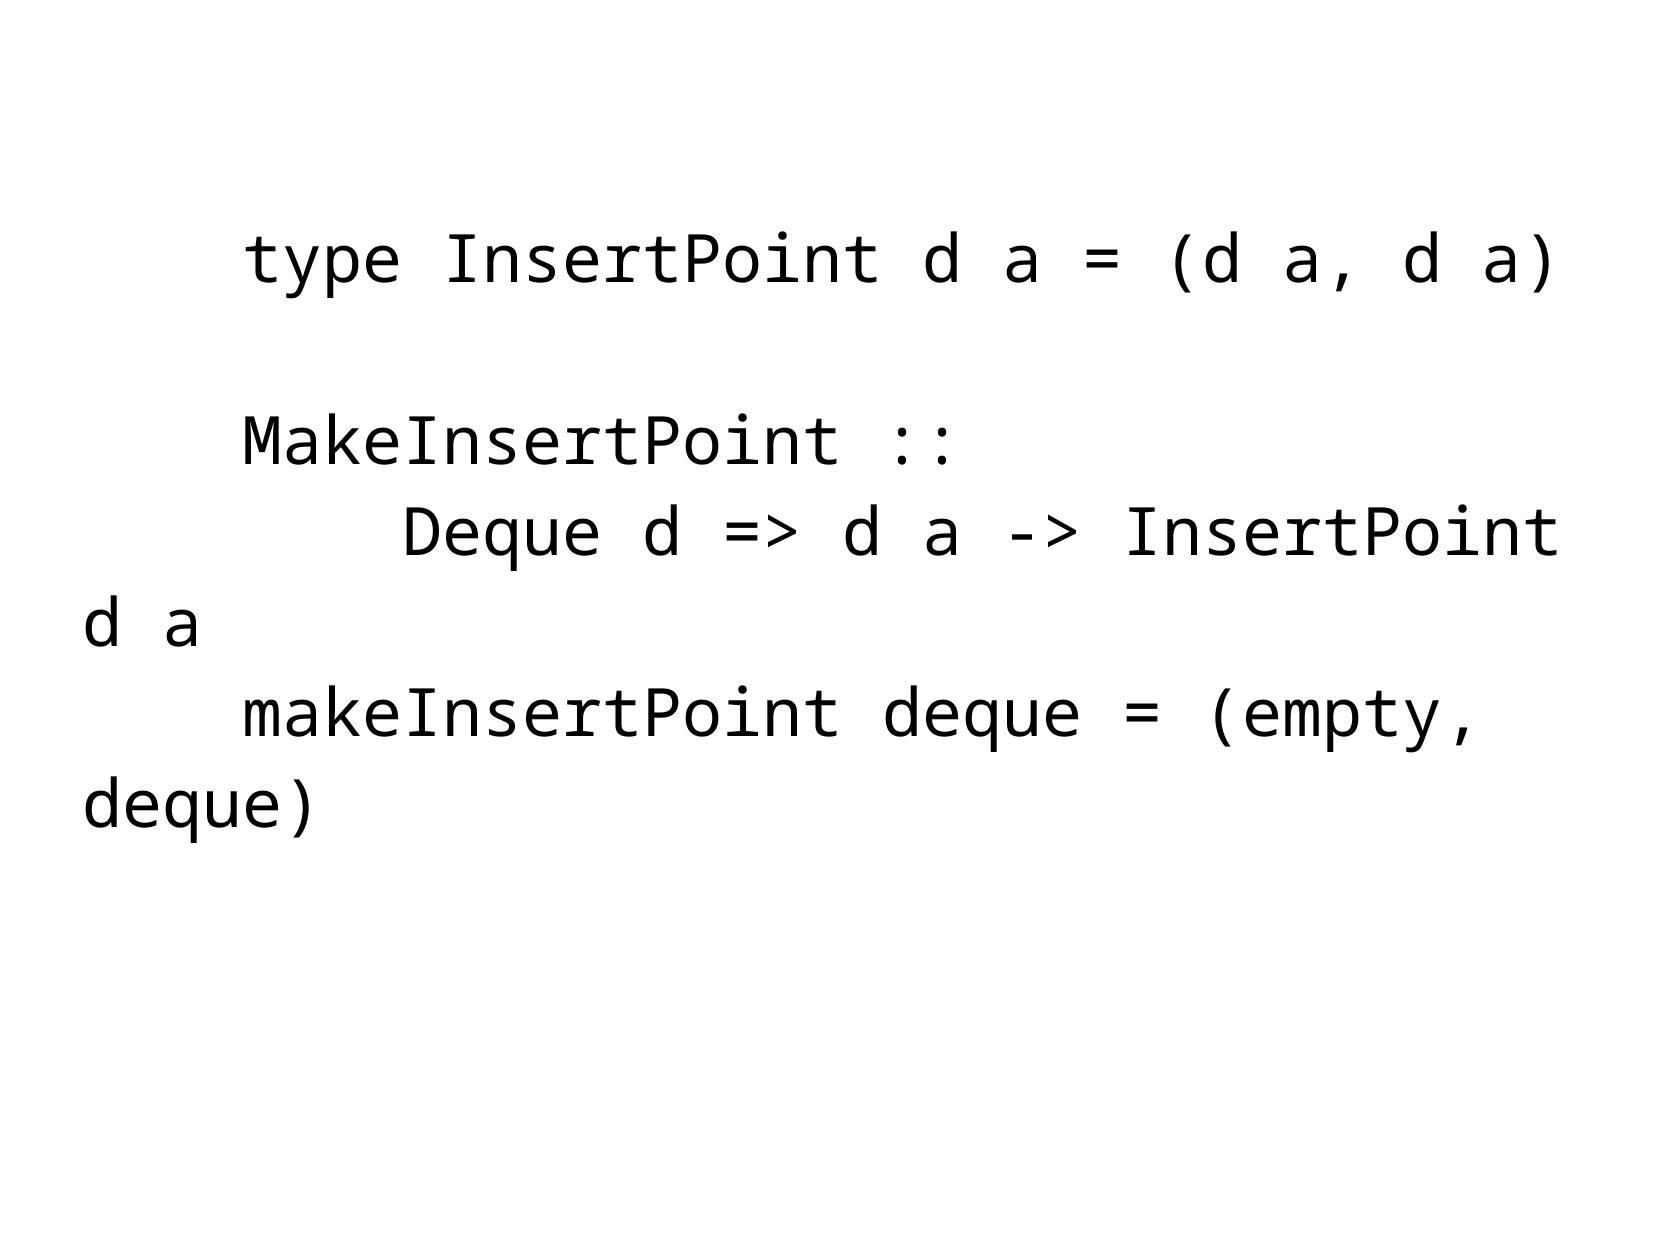

# type InsertPoint d a = (d a, d a)
 MakeInsertPoint ::
 Deque d => d a -> InsertPoint d a
 makeInsertPoint deque = (empty, deque)